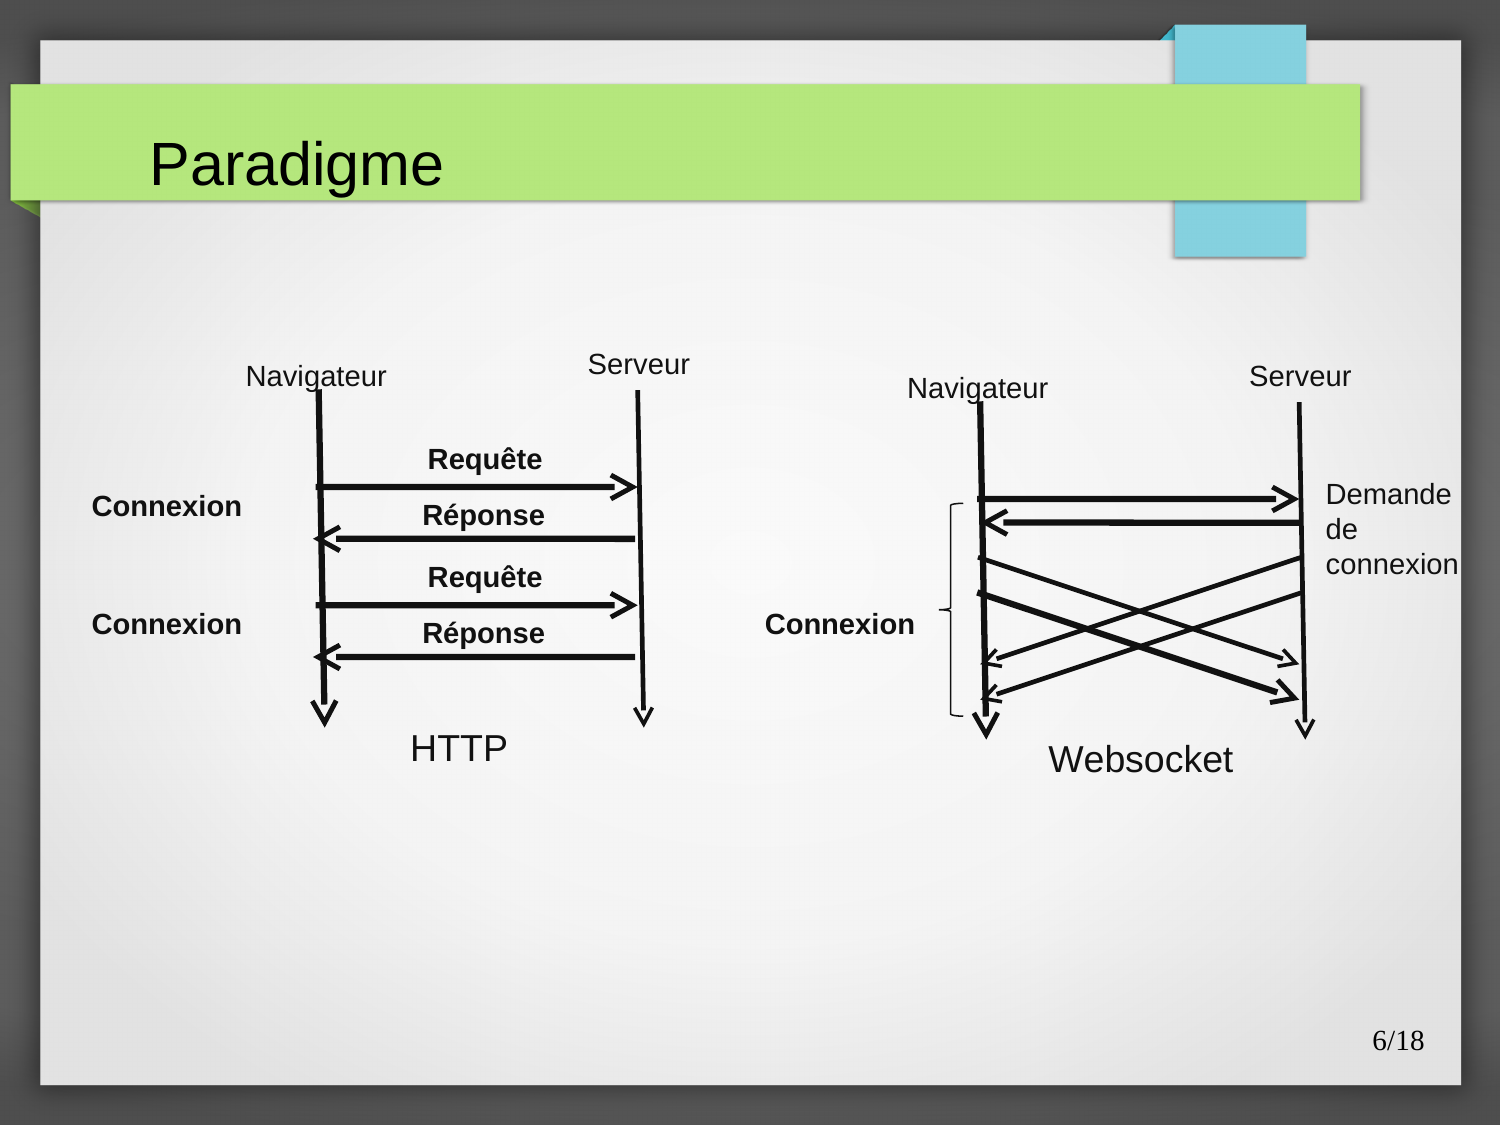

# Paradigme
Serveur
Navigateur
Serveur
Navigateur
Requête
Demande de connexion
Connexion
Réponse
Requête
Connexion
Connexion
Réponse
HTTP
Websocket
6